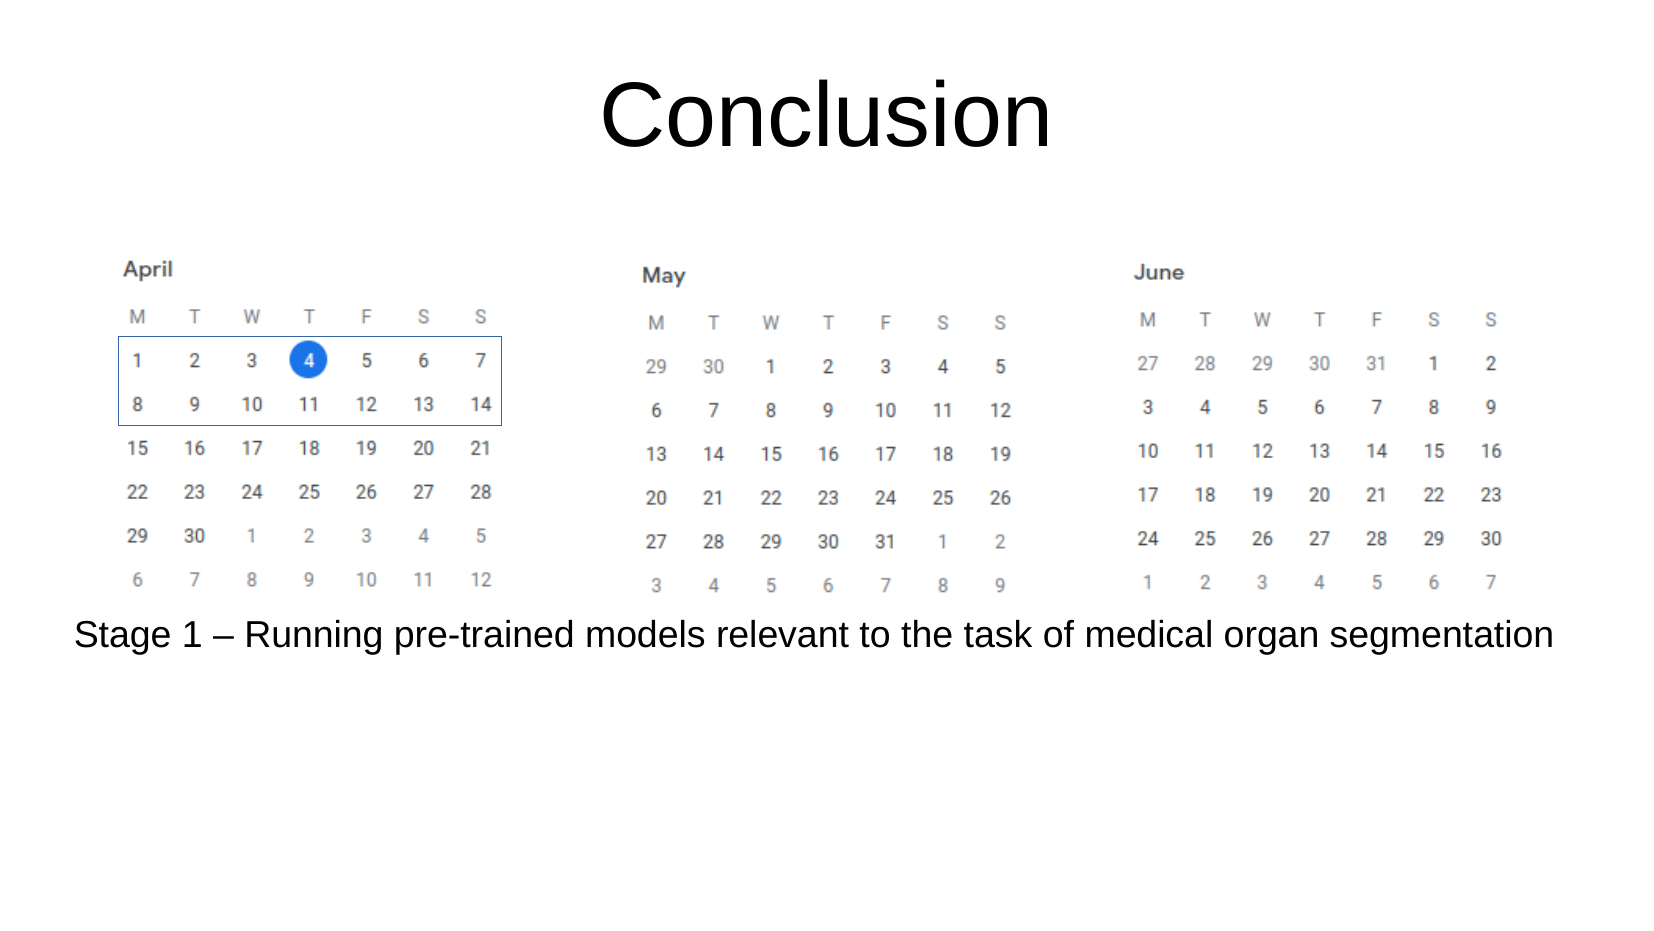

# Conclusion
Stage 1 – Running pre-trained models relevant to the task of medical organ segmentation